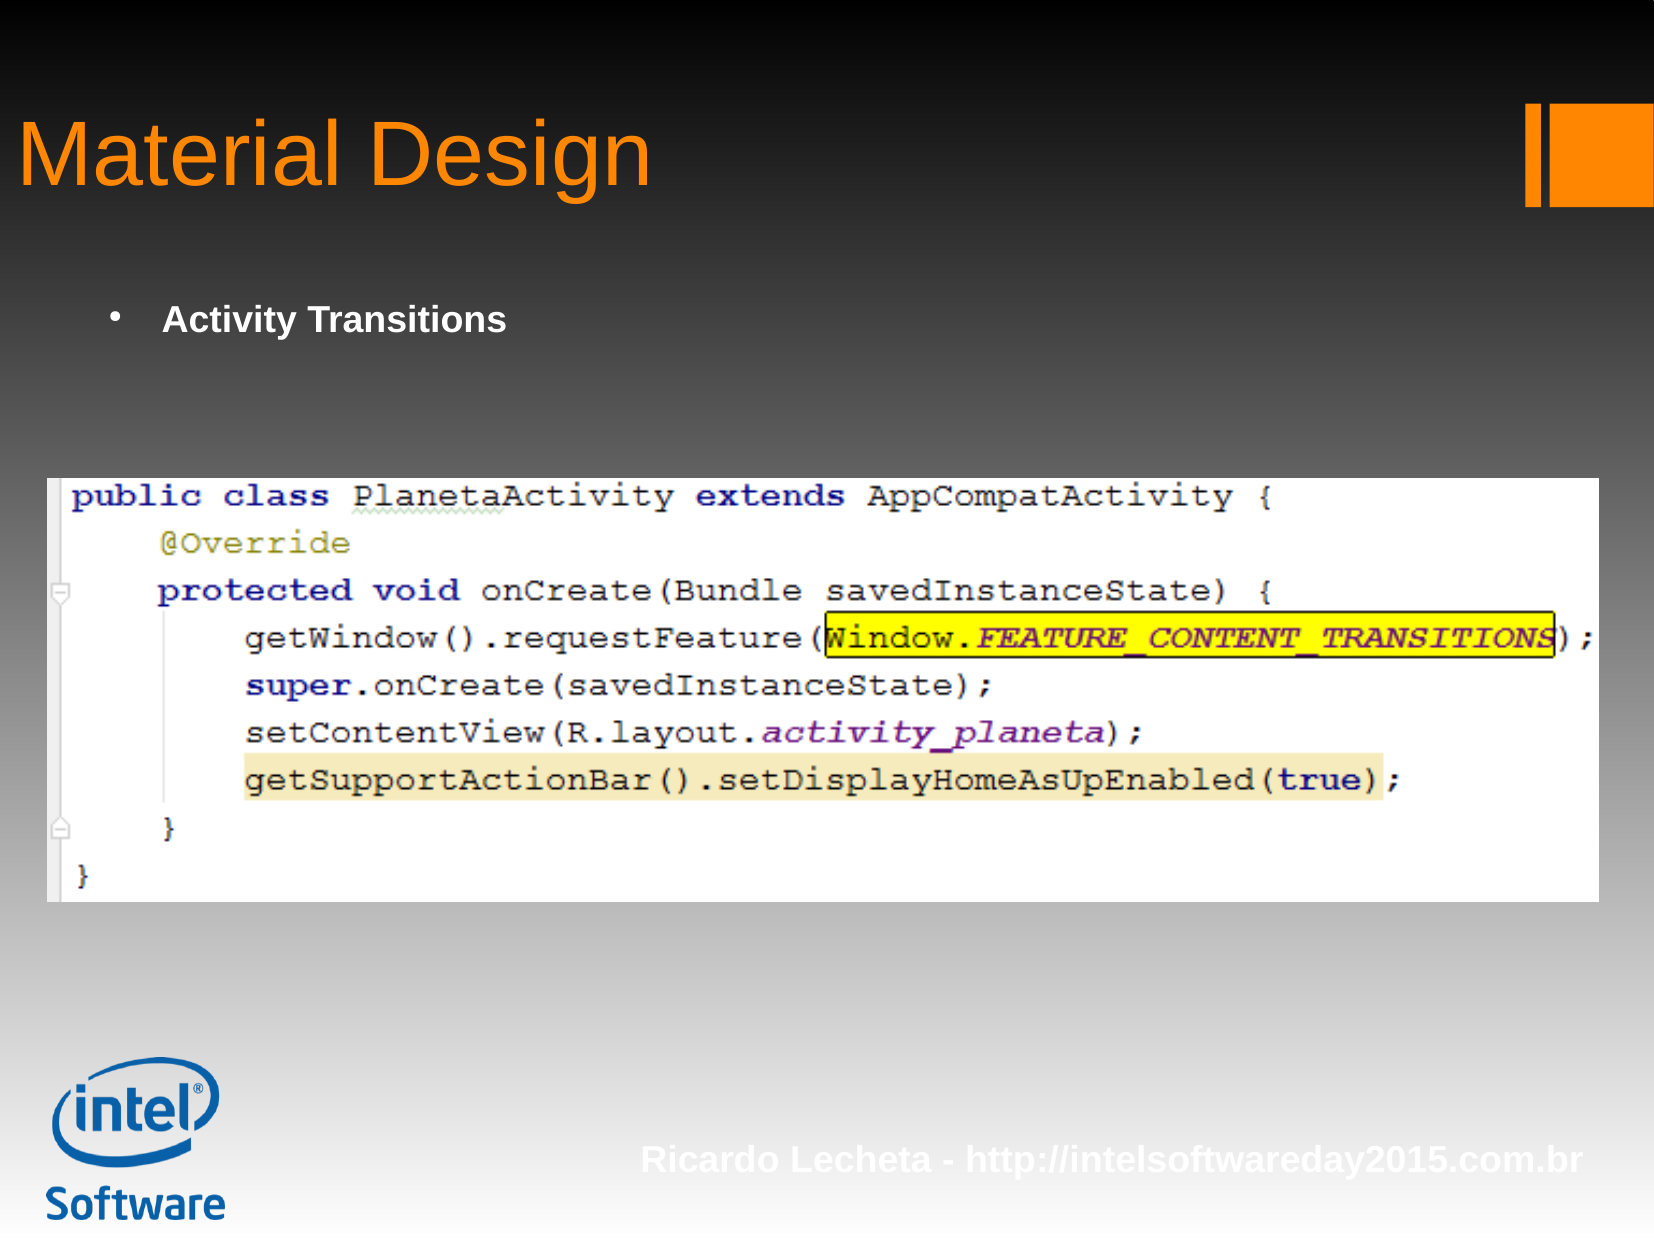

# Material Design
Activity Transitions
Ricardo Lecheta - http://intelsoftwareday2015.com.br